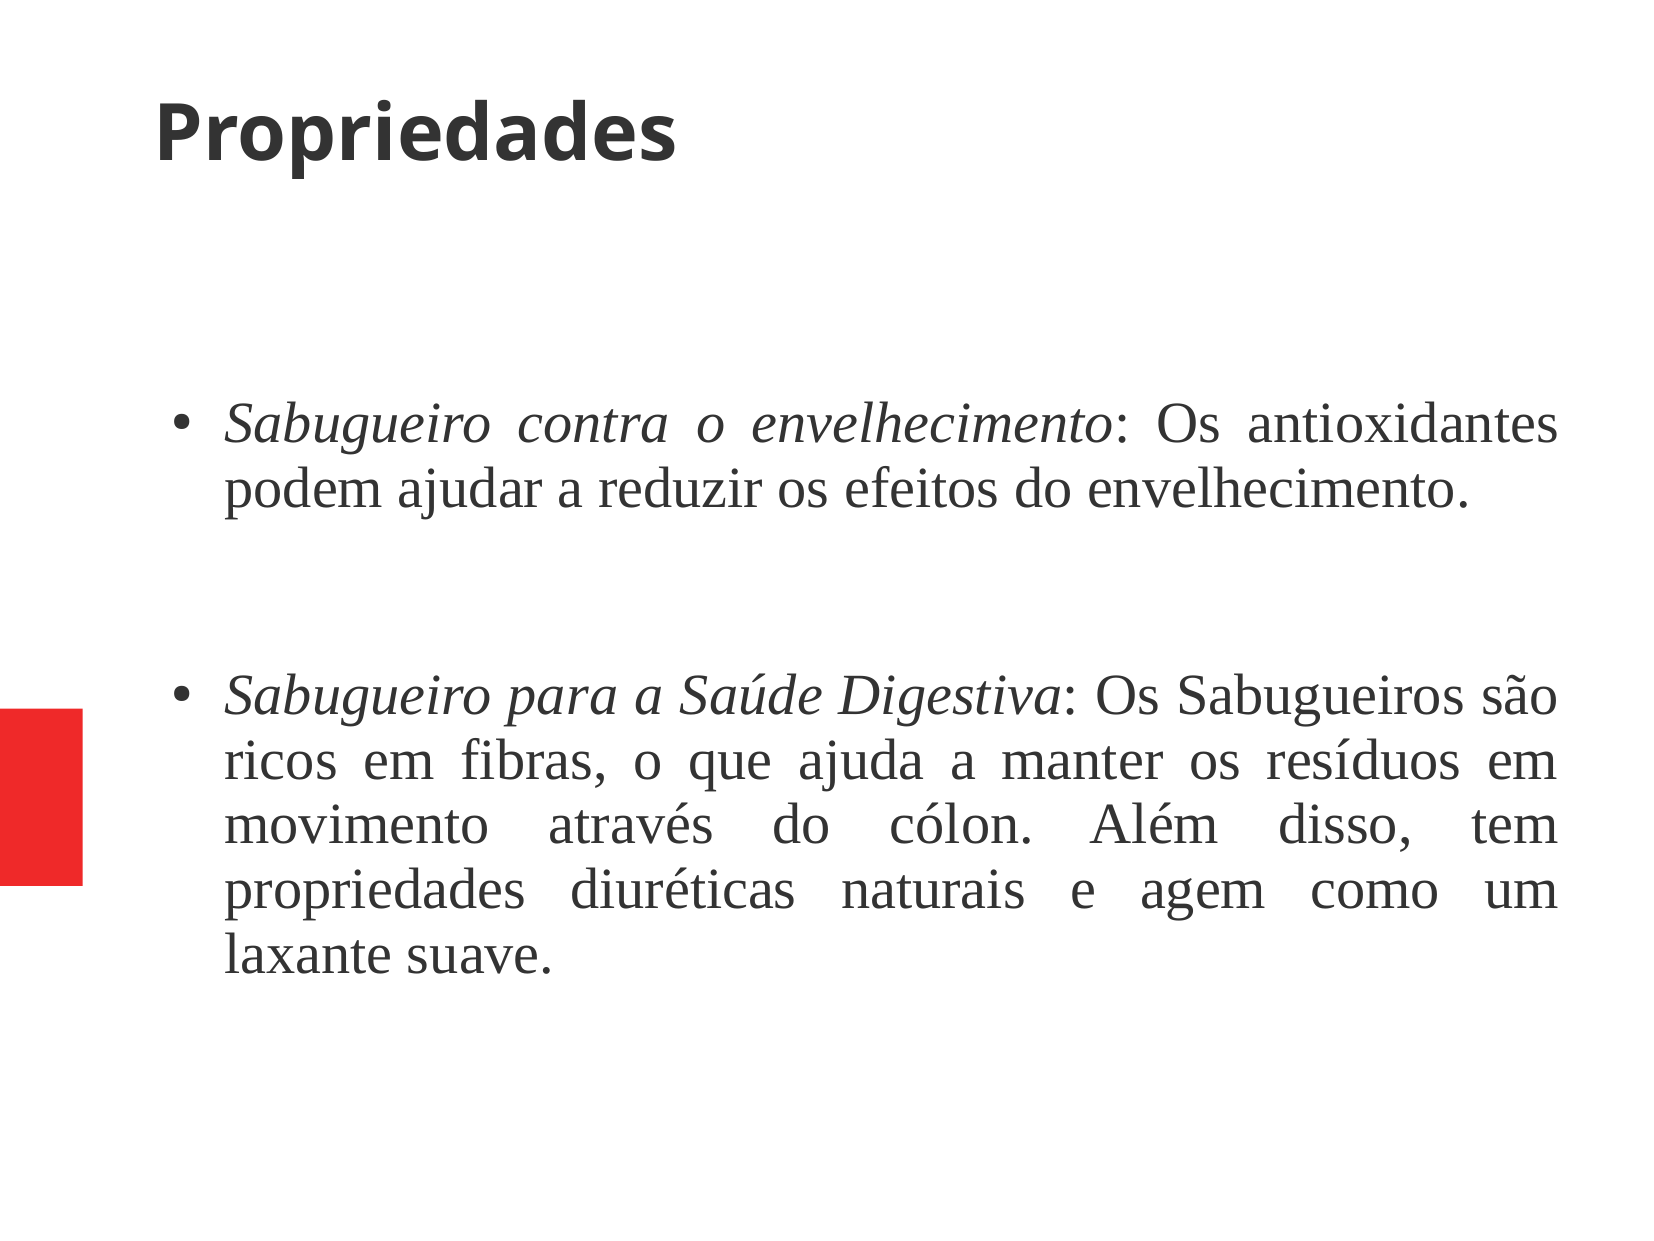

Propriedades
# Sabugueiro contra o envelhecimento: Os antioxidantes podem ajudar a reduzir os efeitos do envelhecimento.
Sabugueiro para a Saúde Digestiva: Os Sabugueiros são ricos em fibras, o que ajuda a manter os resíduos em movimento através do cólon. Além disso, tem propriedades diuréticas naturais e agem como um laxante suave.